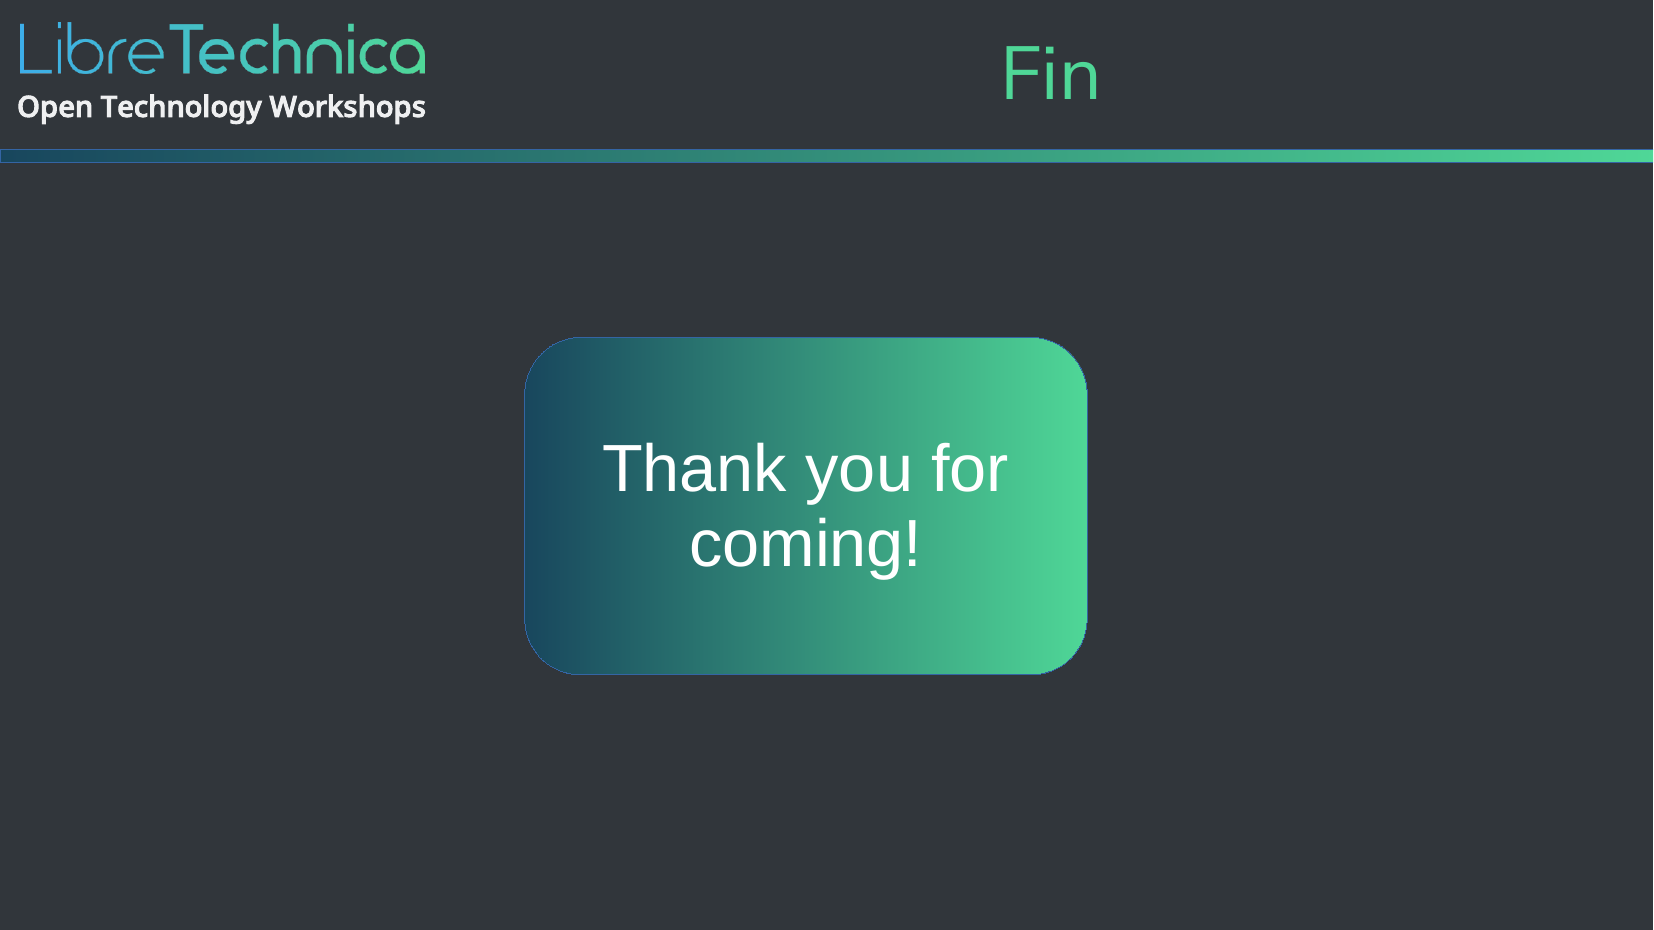

Fin
# Open Technology Workshops
Thank you for coming!